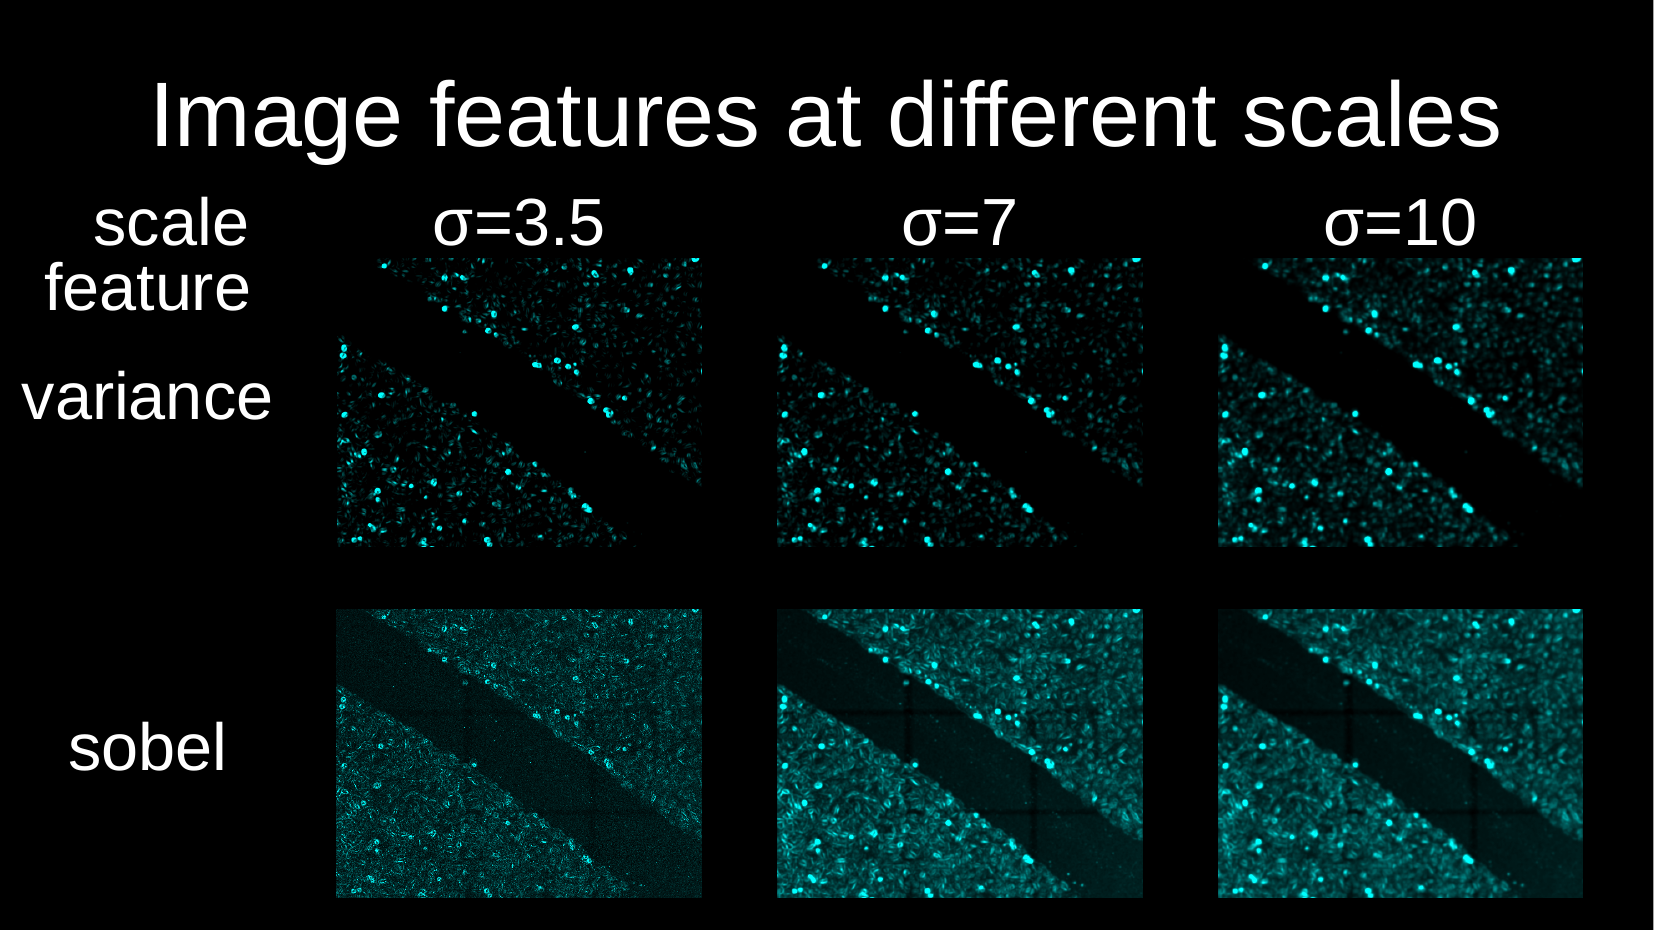

# Image features at different scales
scale
σ=3.5
σ=7
σ=10
feature
variance
sobel